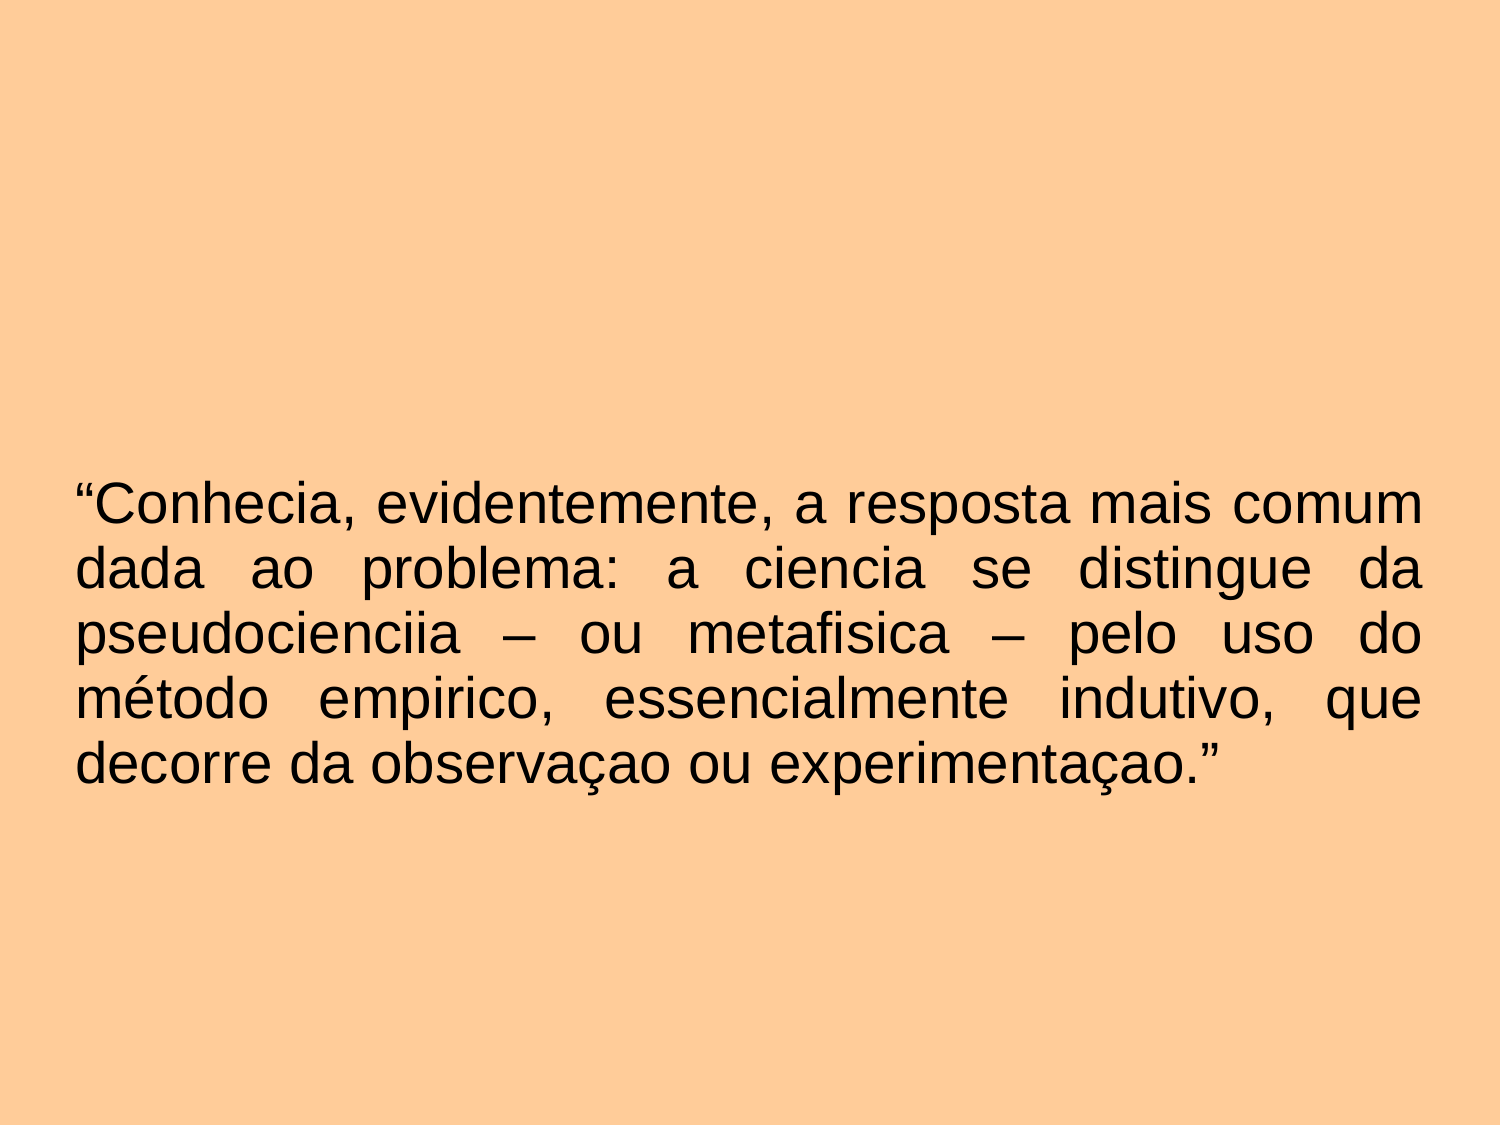

#
“Conhecia, evidentemente, a resposta mais comum dada ao problema: a ciencia se distingue da pseudocienciia – ou metafisica – pelo uso do método empirico, essencialmente indutivo, que decorre da observaçao ou experimentaçao.”